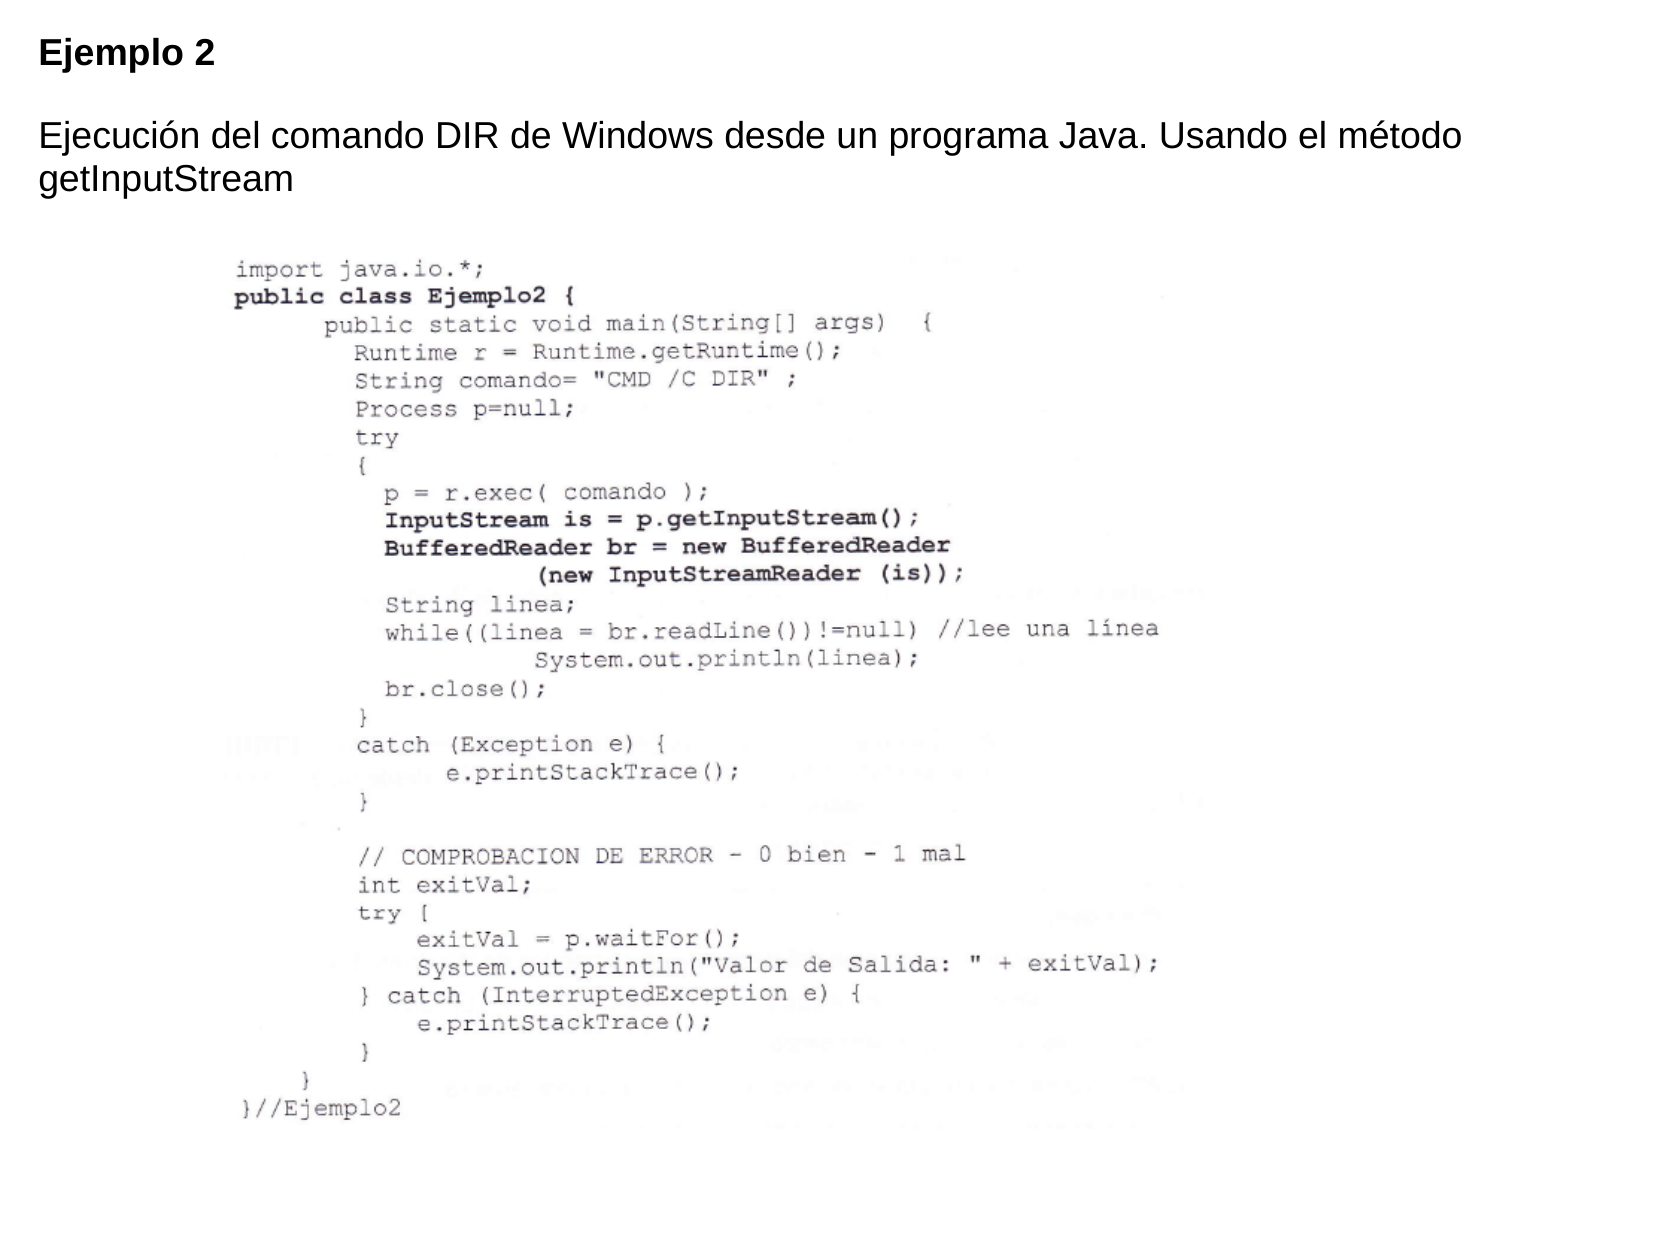

Ejemplo 2
Ejecución del comando DIR de Windows desde un programa Java. Usando el método getInputStream